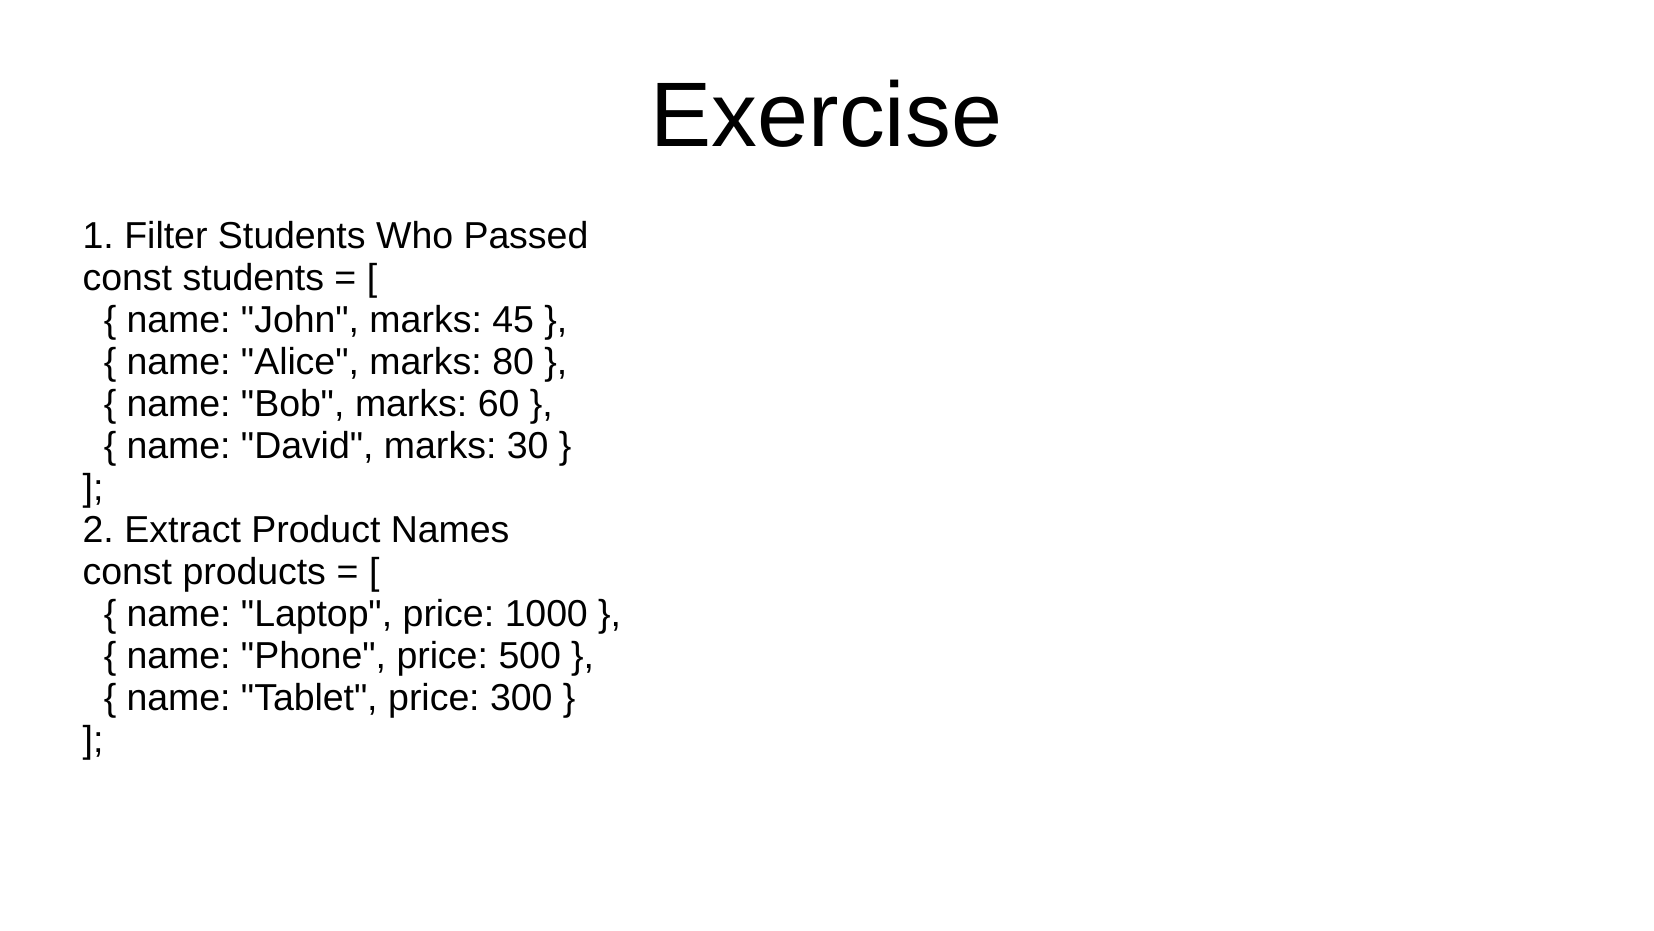

# Exercise
1. Filter Students Who Passed
const students = [
 { name: "John", marks: 45 },
 { name: "Alice", marks: 80 },
 { name: "Bob", marks: 60 },
 { name: "David", marks: 30 }
];
2. Extract Product Names
const products = [
 { name: "Laptop", price: 1000 },
 { name: "Phone", price: 500 },
 { name: "Tablet", price: 300 }
];